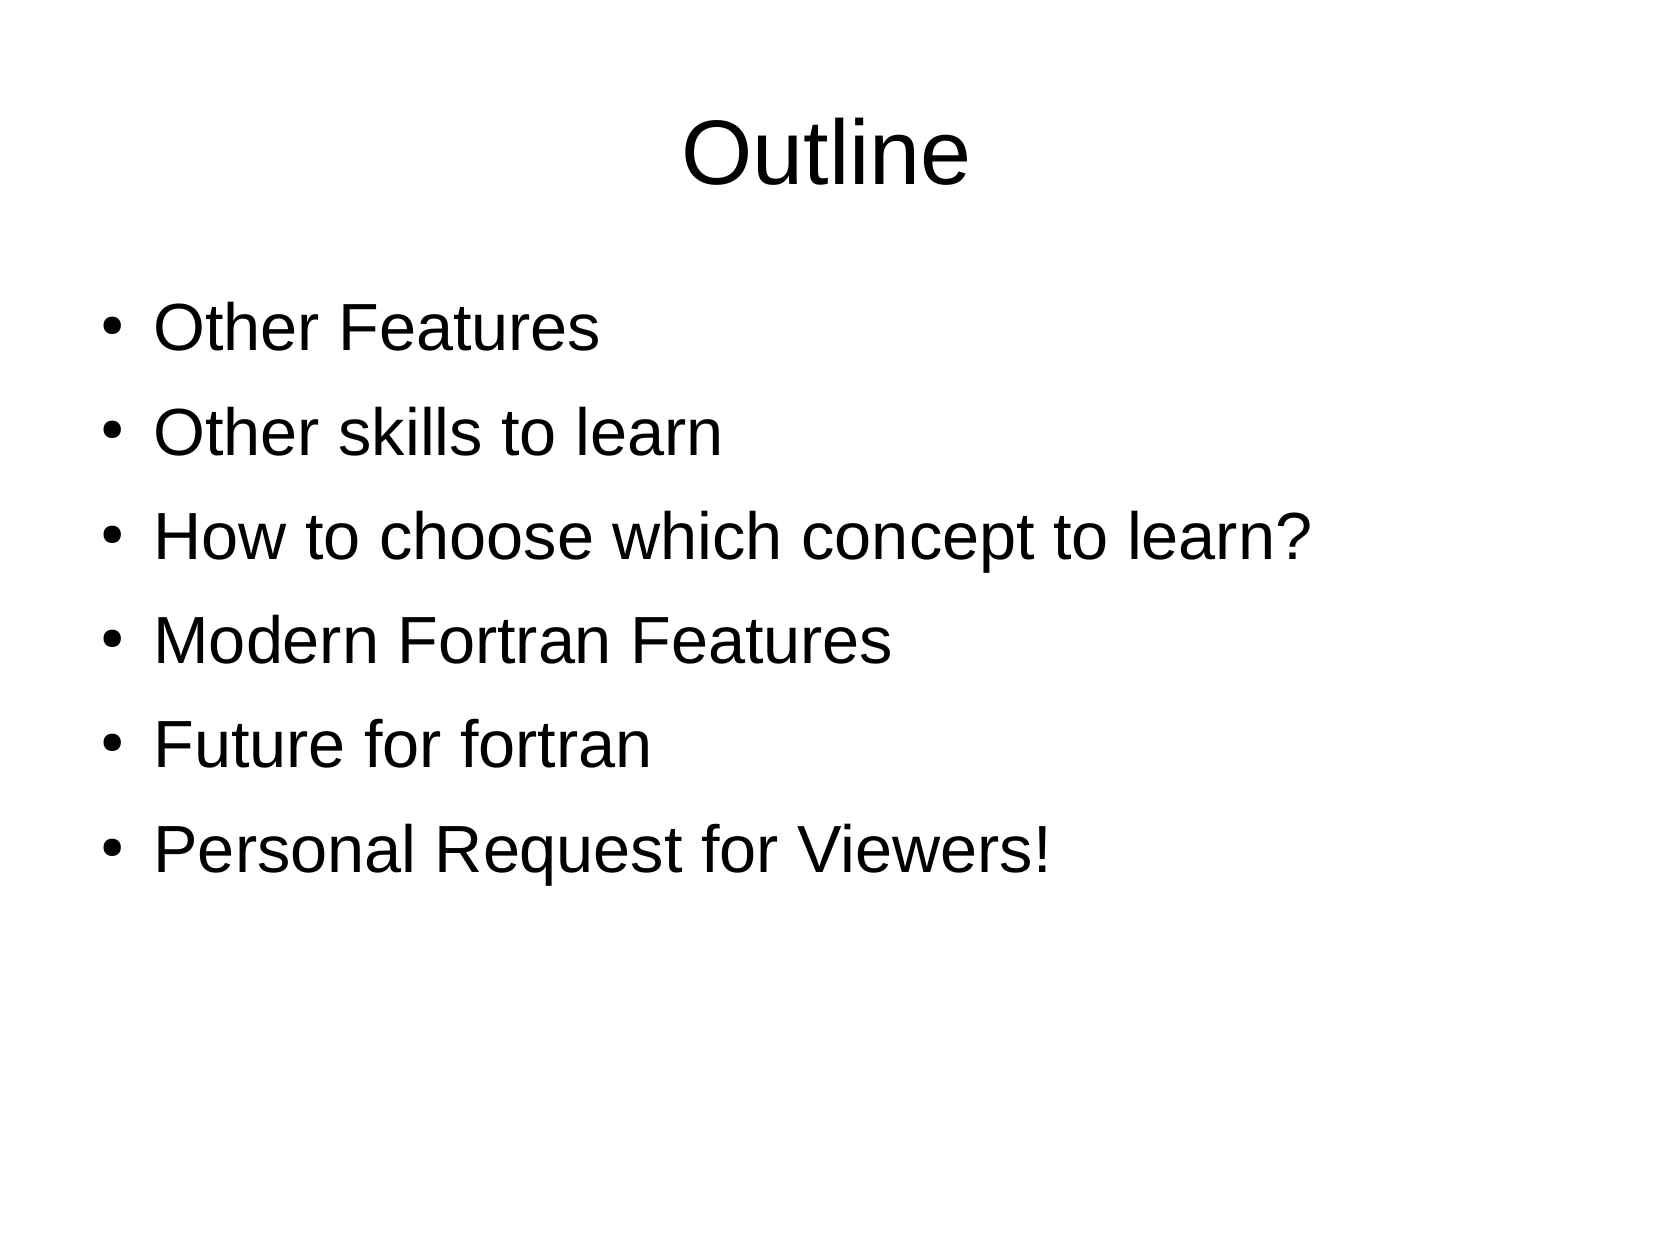

# Outline
Other Features
Other skills to learn
How to choose which concept to learn?
Modern Fortran Features
Future for fortran
Personal Request for Viewers!